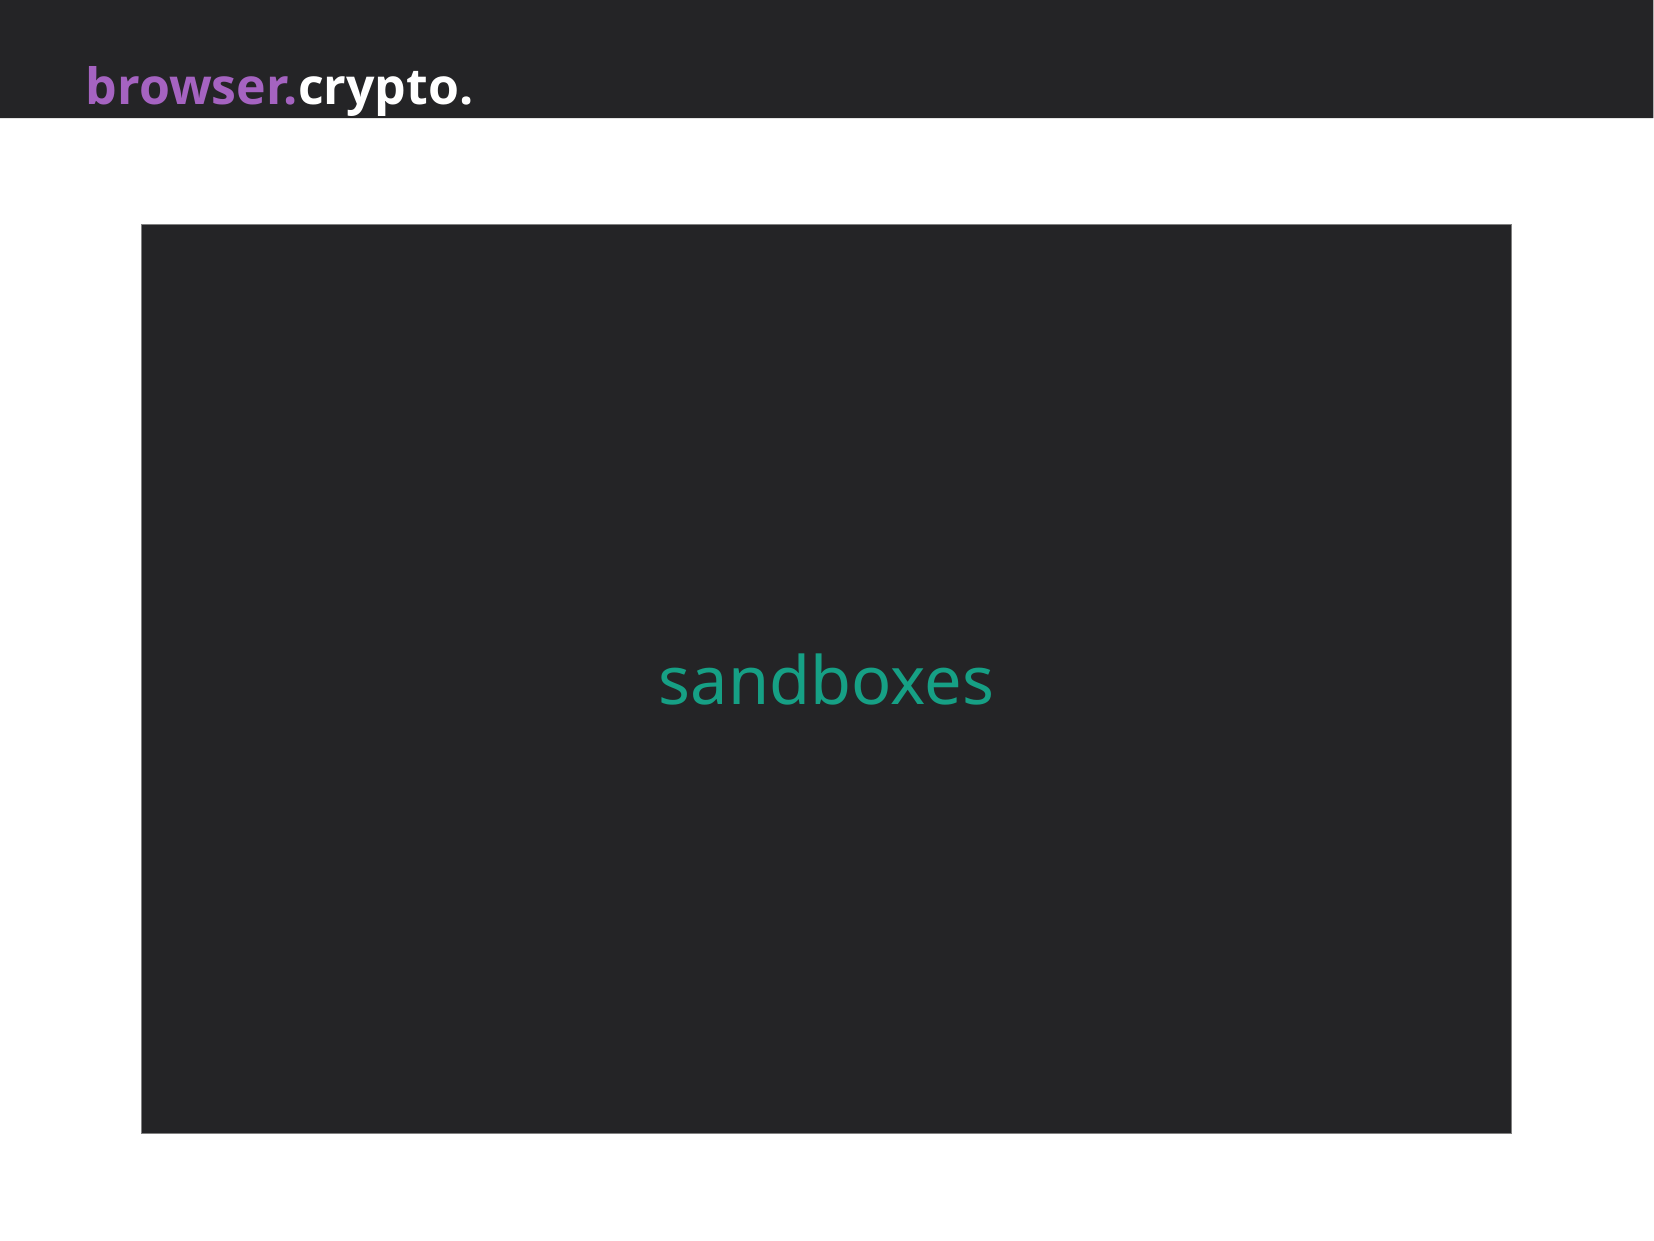

browser.crypto.
sandboxes
big integer support
bit-fiddling deluxe
asm.js